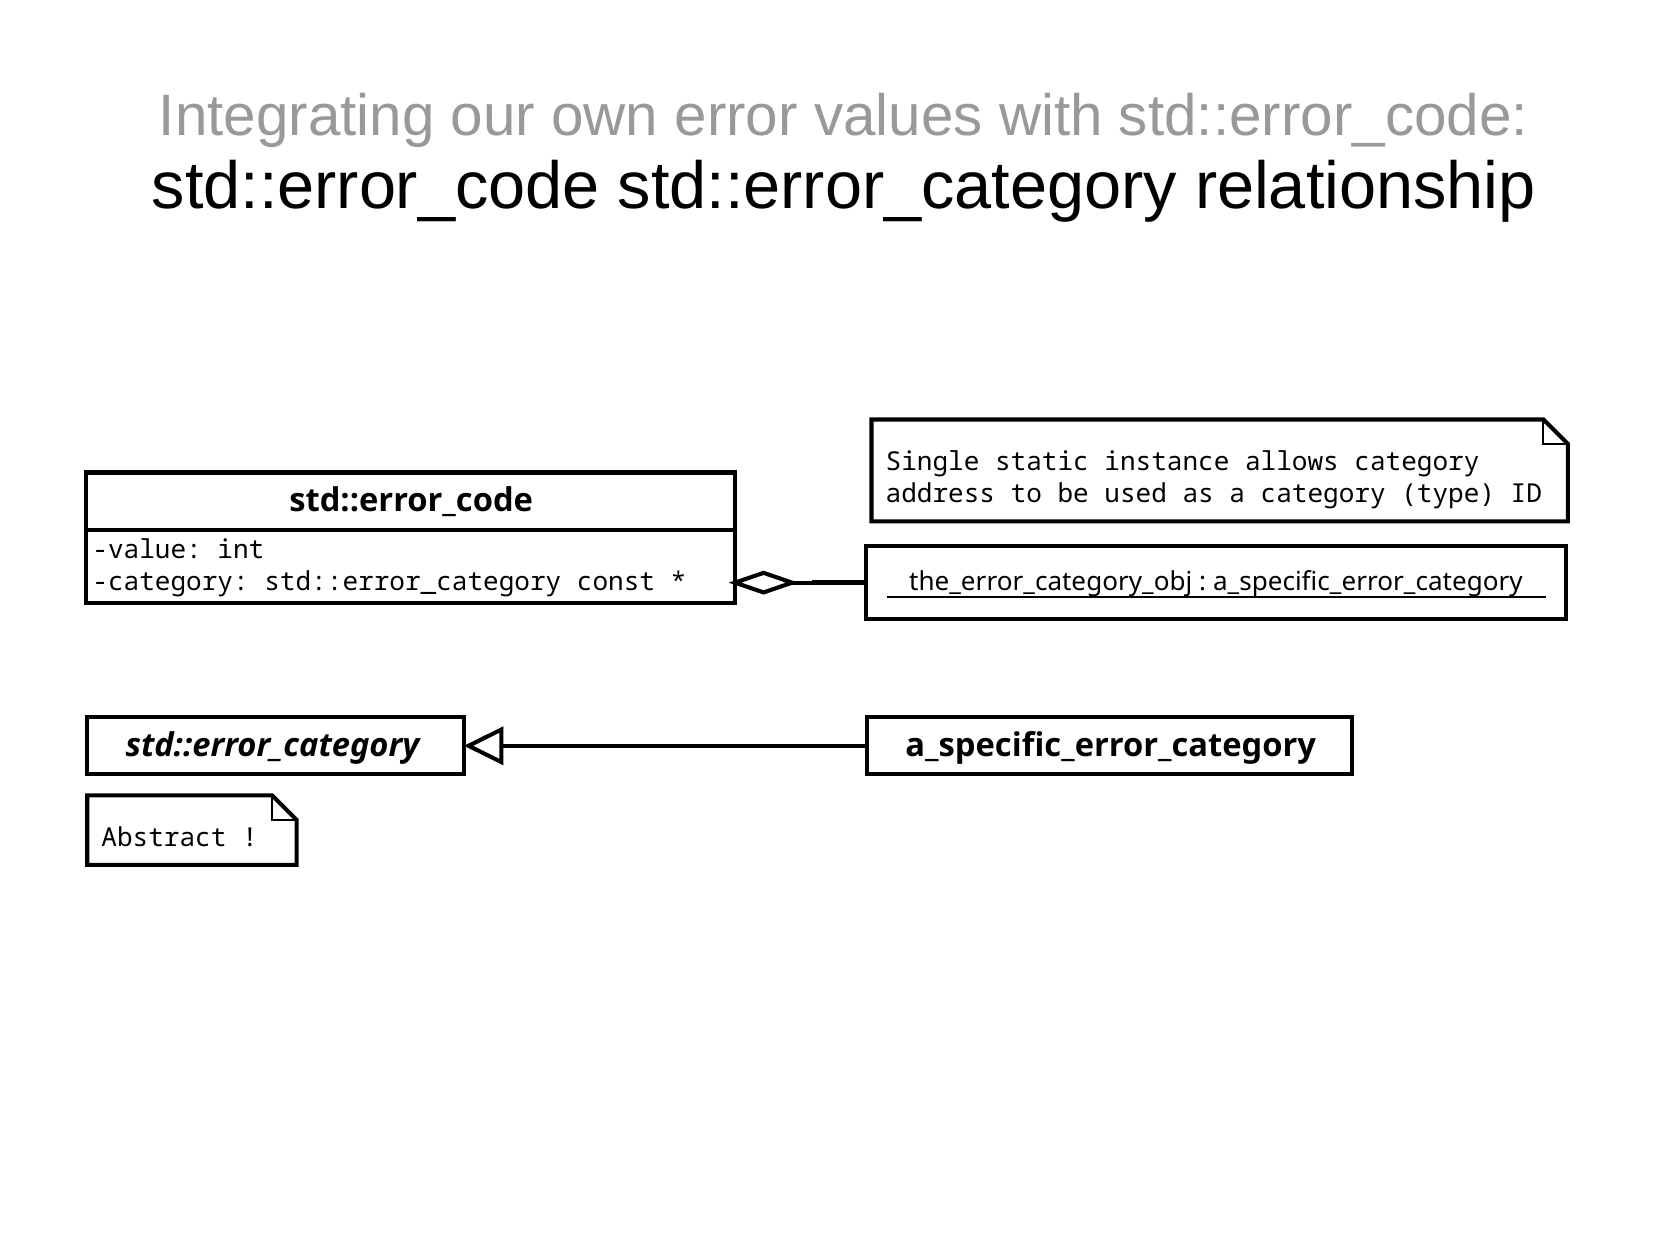

# Integrating our own error values with std::error_code: std::error_code std::error_category relationship